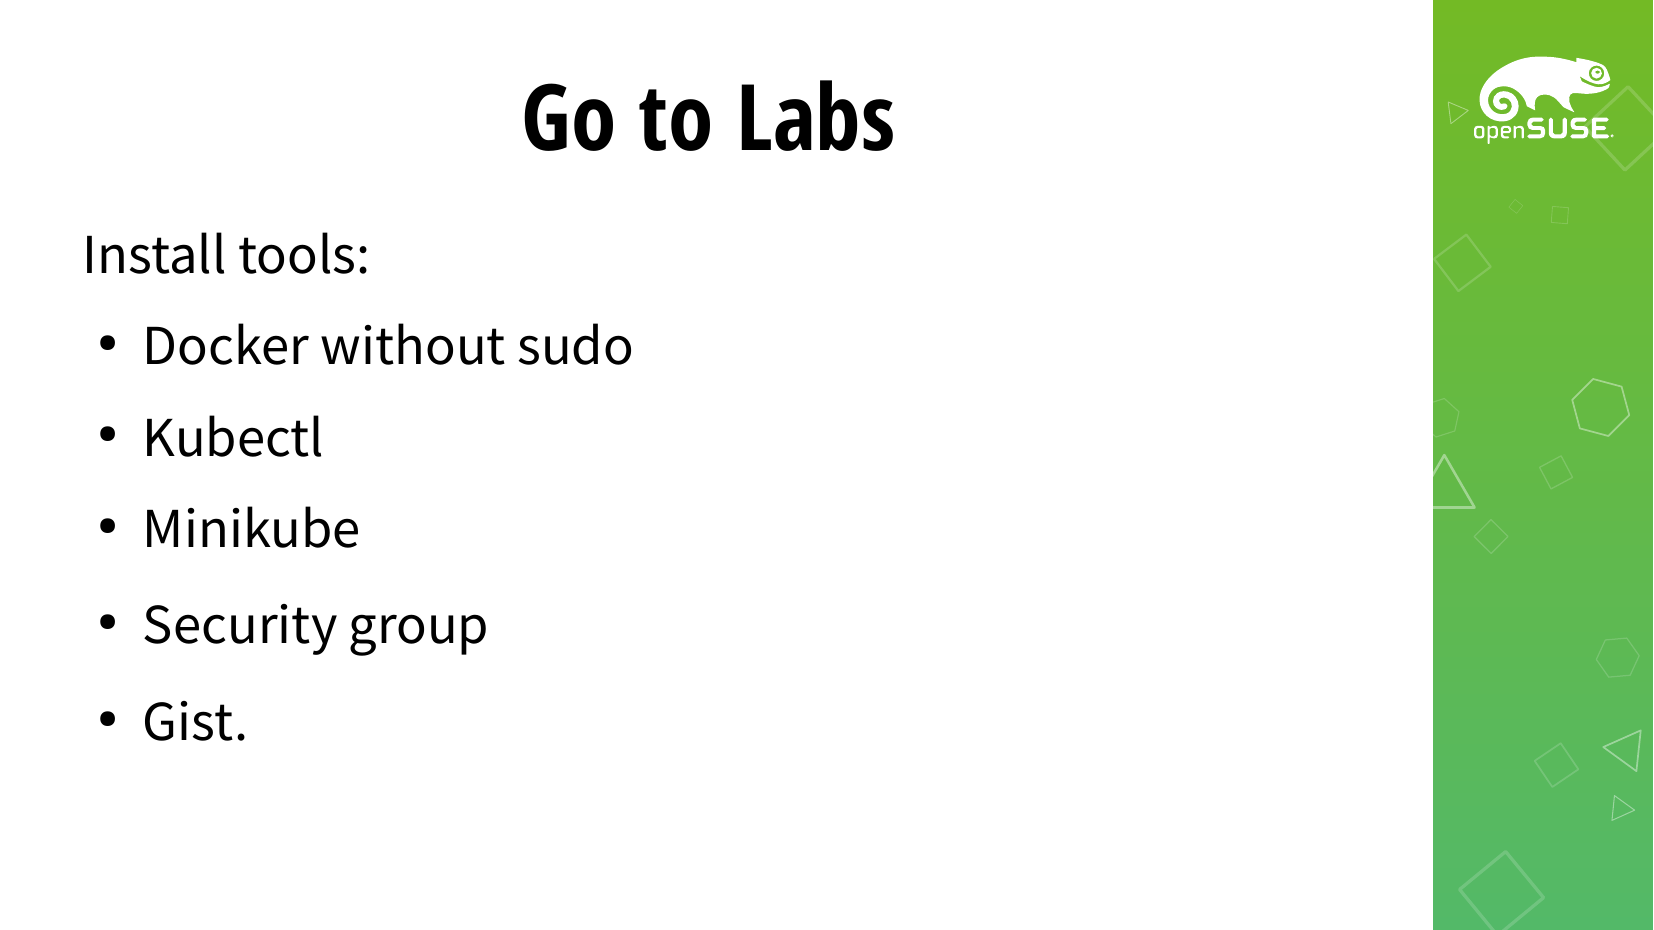

# Go to Labs
Install tools:
Docker without sudo
Kubectl
Minikube
Security group
Gist.